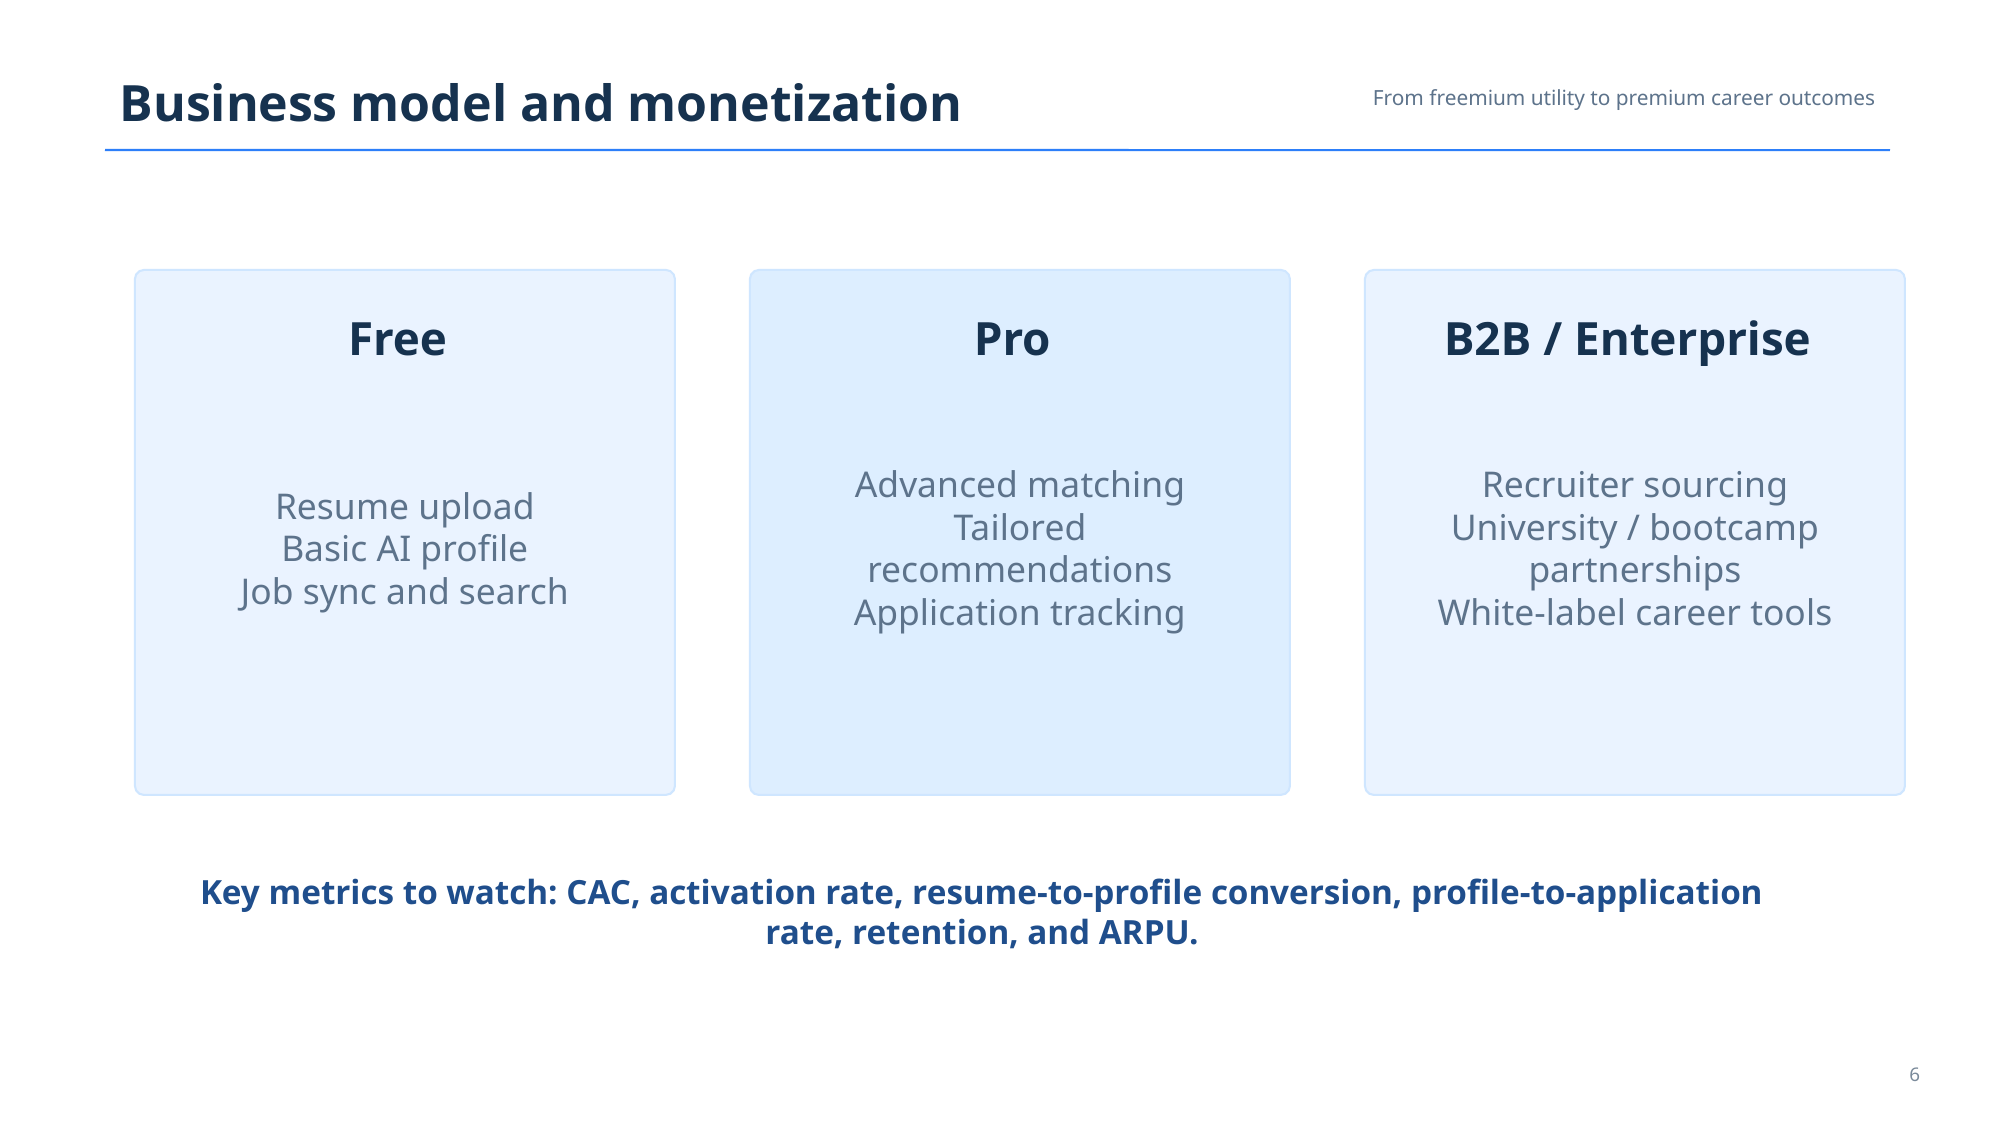

Business model and monetization
From freemium utility to premium career outcomes
Free
Pro
B2B / Enterprise
Resume upload
Basic AI profile
Job sync and search
Advanced matching
Tailored recommendations
Application tracking
Recruiter sourcing
University / bootcamp partnerships
White-label career tools
Key metrics to watch: CAC, activation rate, resume-to-profile conversion, profile-to-application rate, retention, and ARPU.
6